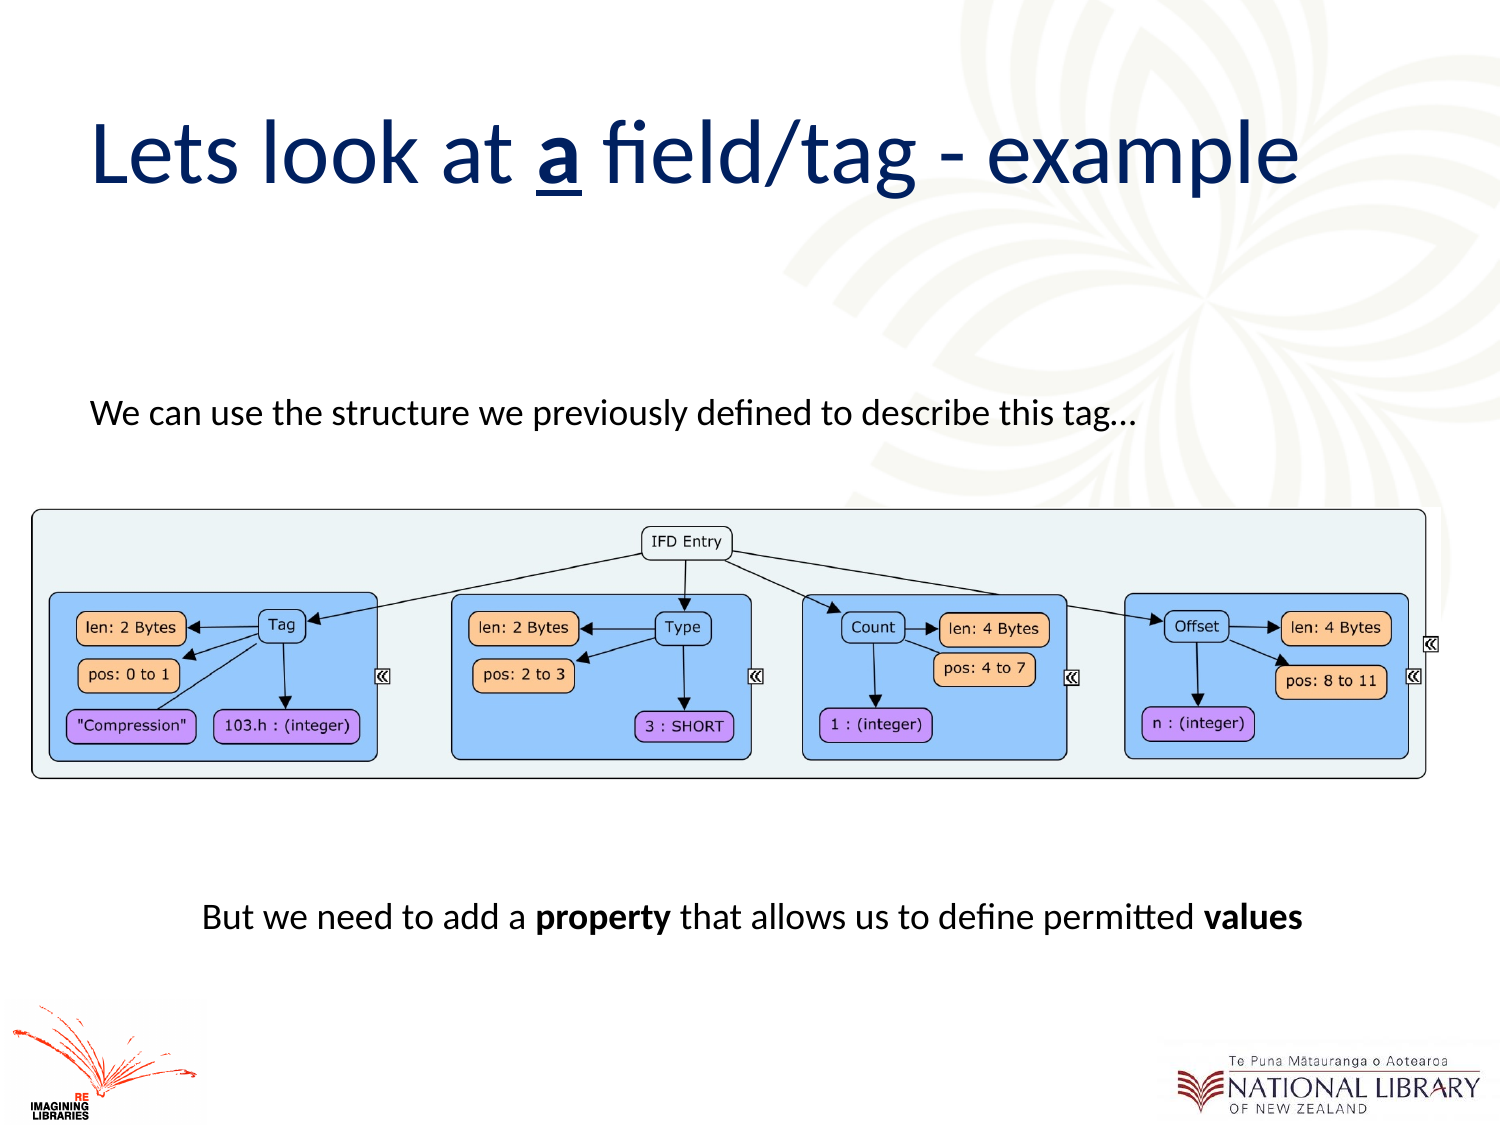

# Lets look at a field/tag - example
We can use the structure we previously defined to describe this tag…
But we need to add a property that allows us to define permitted values